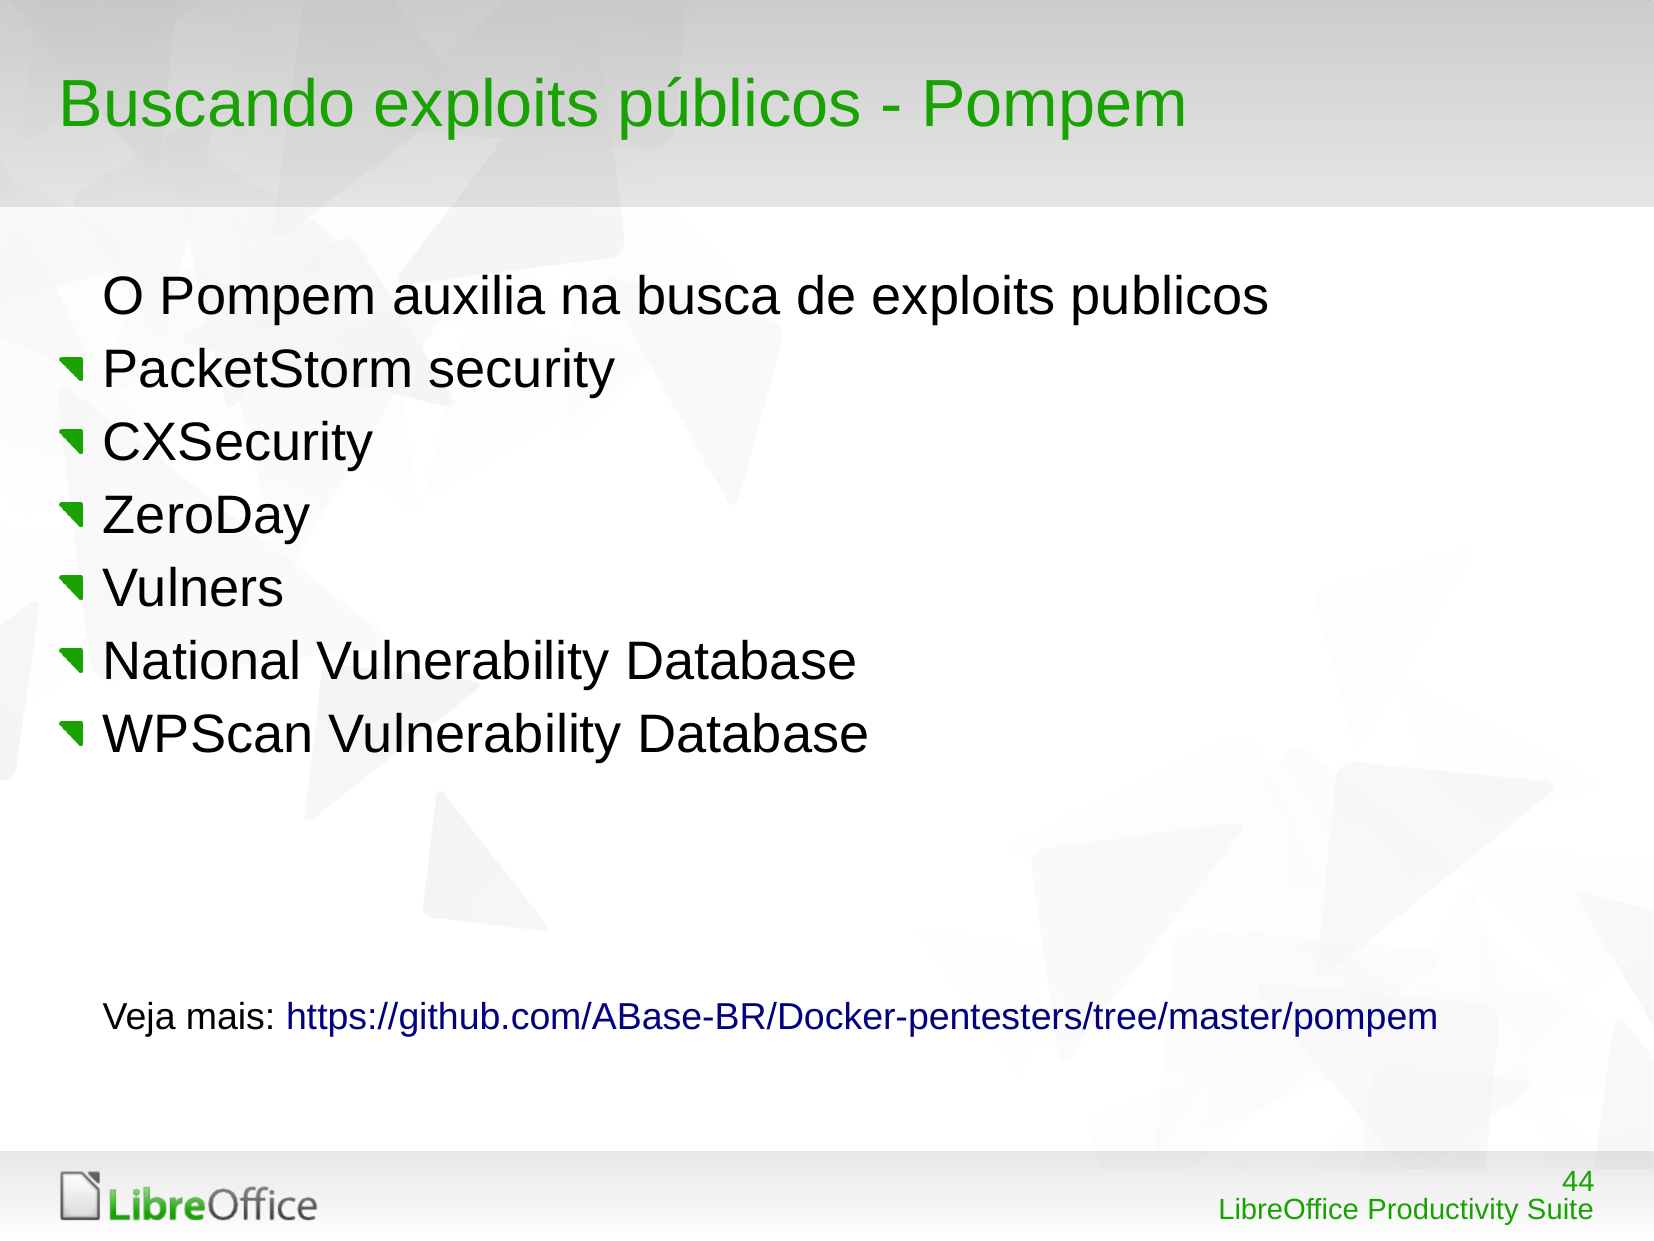

# Buscando exploits públicos - Pompem
O Pompem auxilia na busca de exploits publicos
PacketStorm security
CXSecurity
ZeroDay
Vulners
National Vulnerability Database
WPScan Vulnerability Database
Veja mais: https://github.com/ABase-BR/Docker-pentesters/tree/master/pompem
44
LibreOffice Productivity Suite